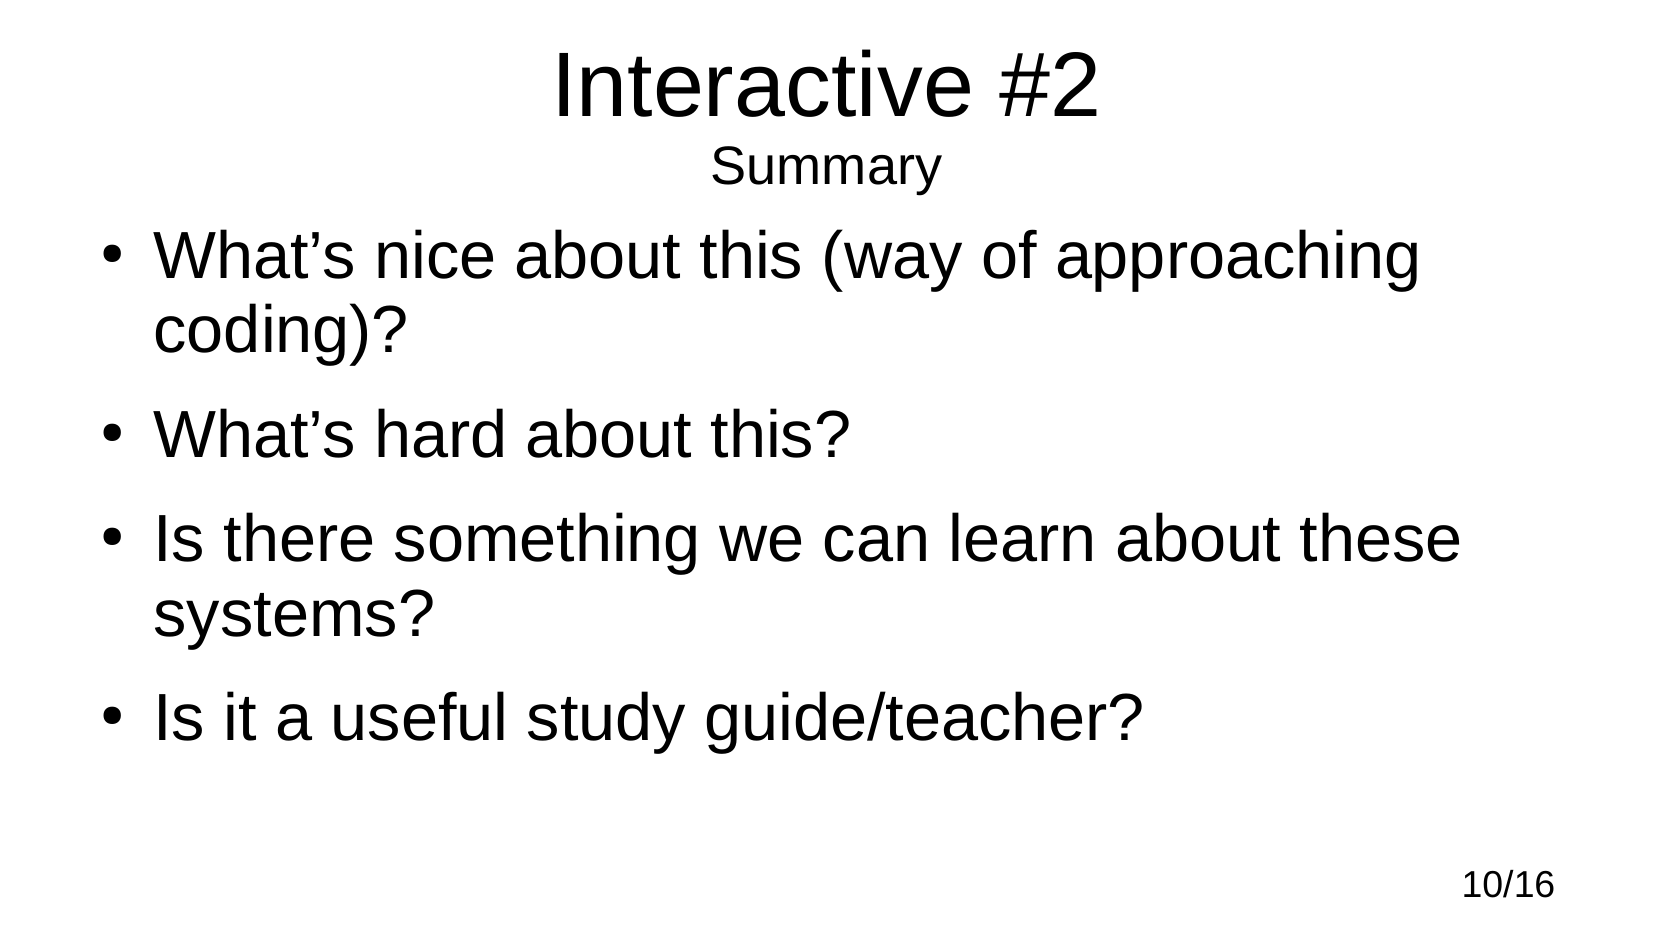

# Interactive #2 Summary
What’s nice about this (way of approaching coding)?
What’s hard about this?
Is there something we can learn about these systems?
Is it a useful study guide/teacher?